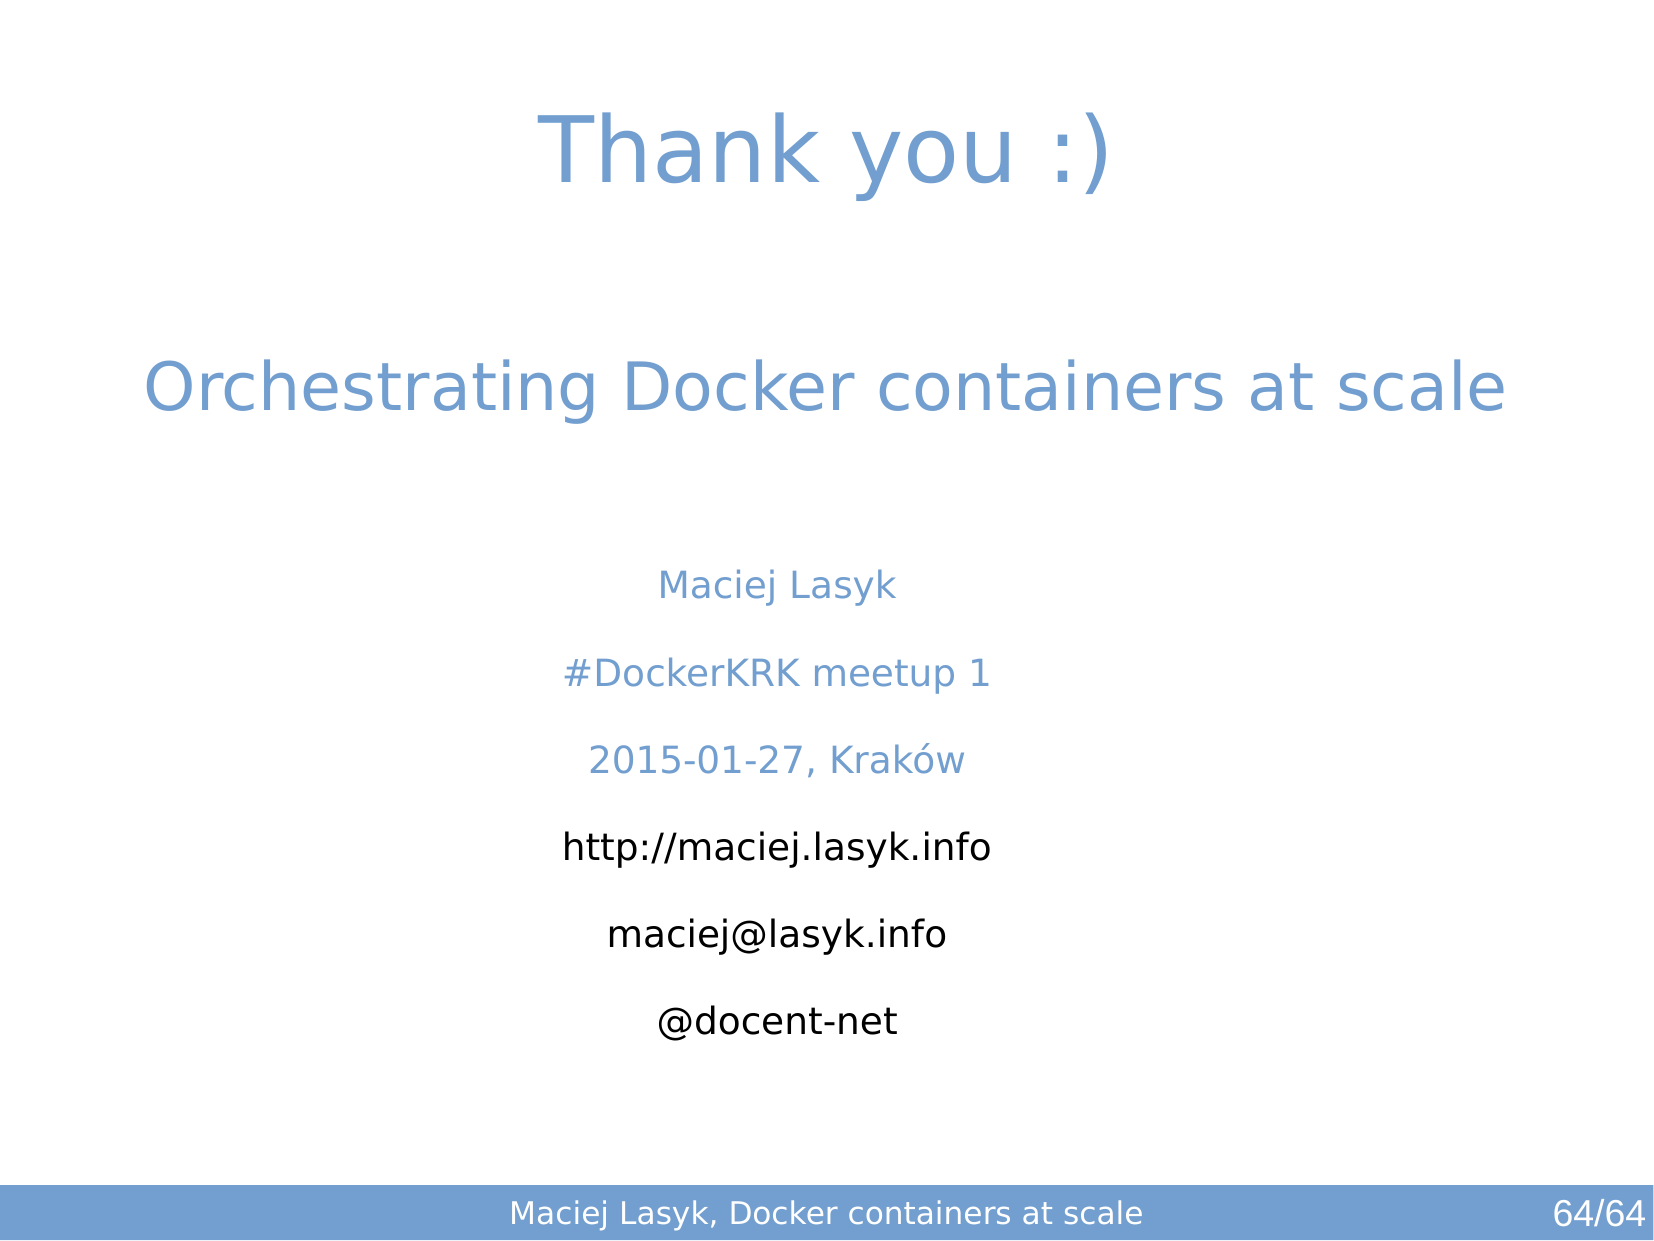

Thank you :)
Orchestrating Docker containers at scale
Maciej Lasyk
#DockerKRK meetup 1
2015-01-27, Kraków
http://maciej.lasyk.info
maciej@lasyk.info
@docent-net
 64/64
Maciej Lasyk, Docker containers at scale